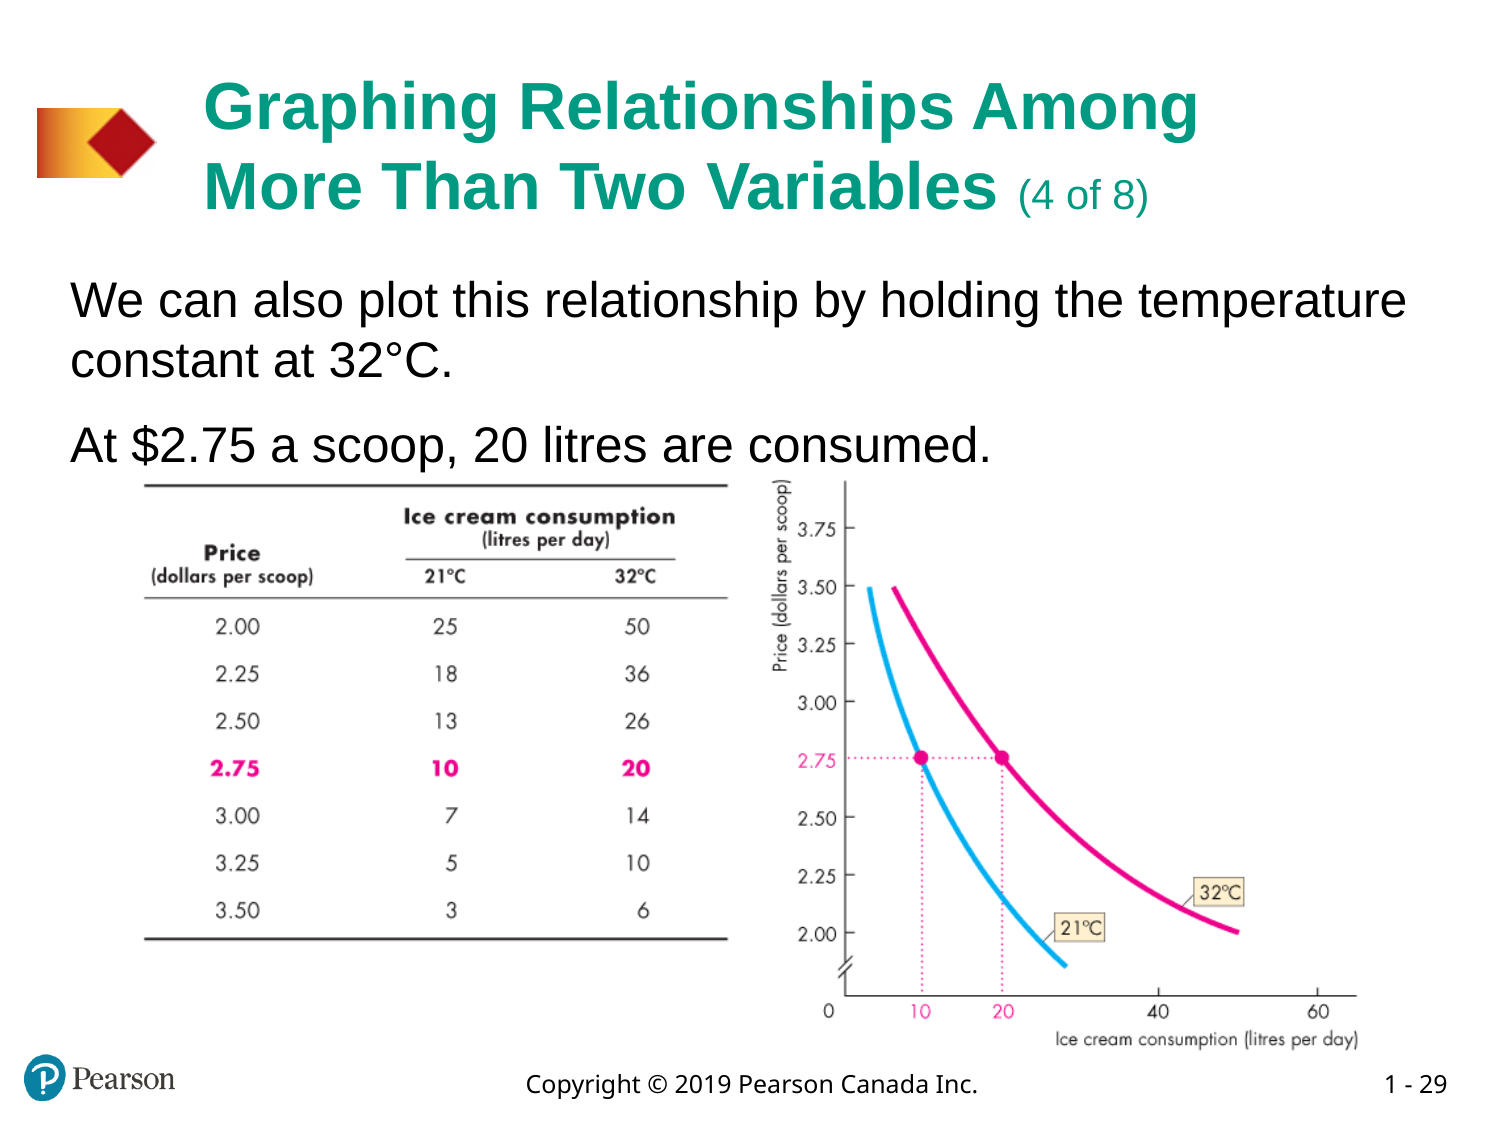

# Graphing Relationships Among More Than Two Variables (4 of 8)
We can also plot this relationship by holding the temperature constant at 32°C.
At $2.75 a scoop, 20 litres are consumed.